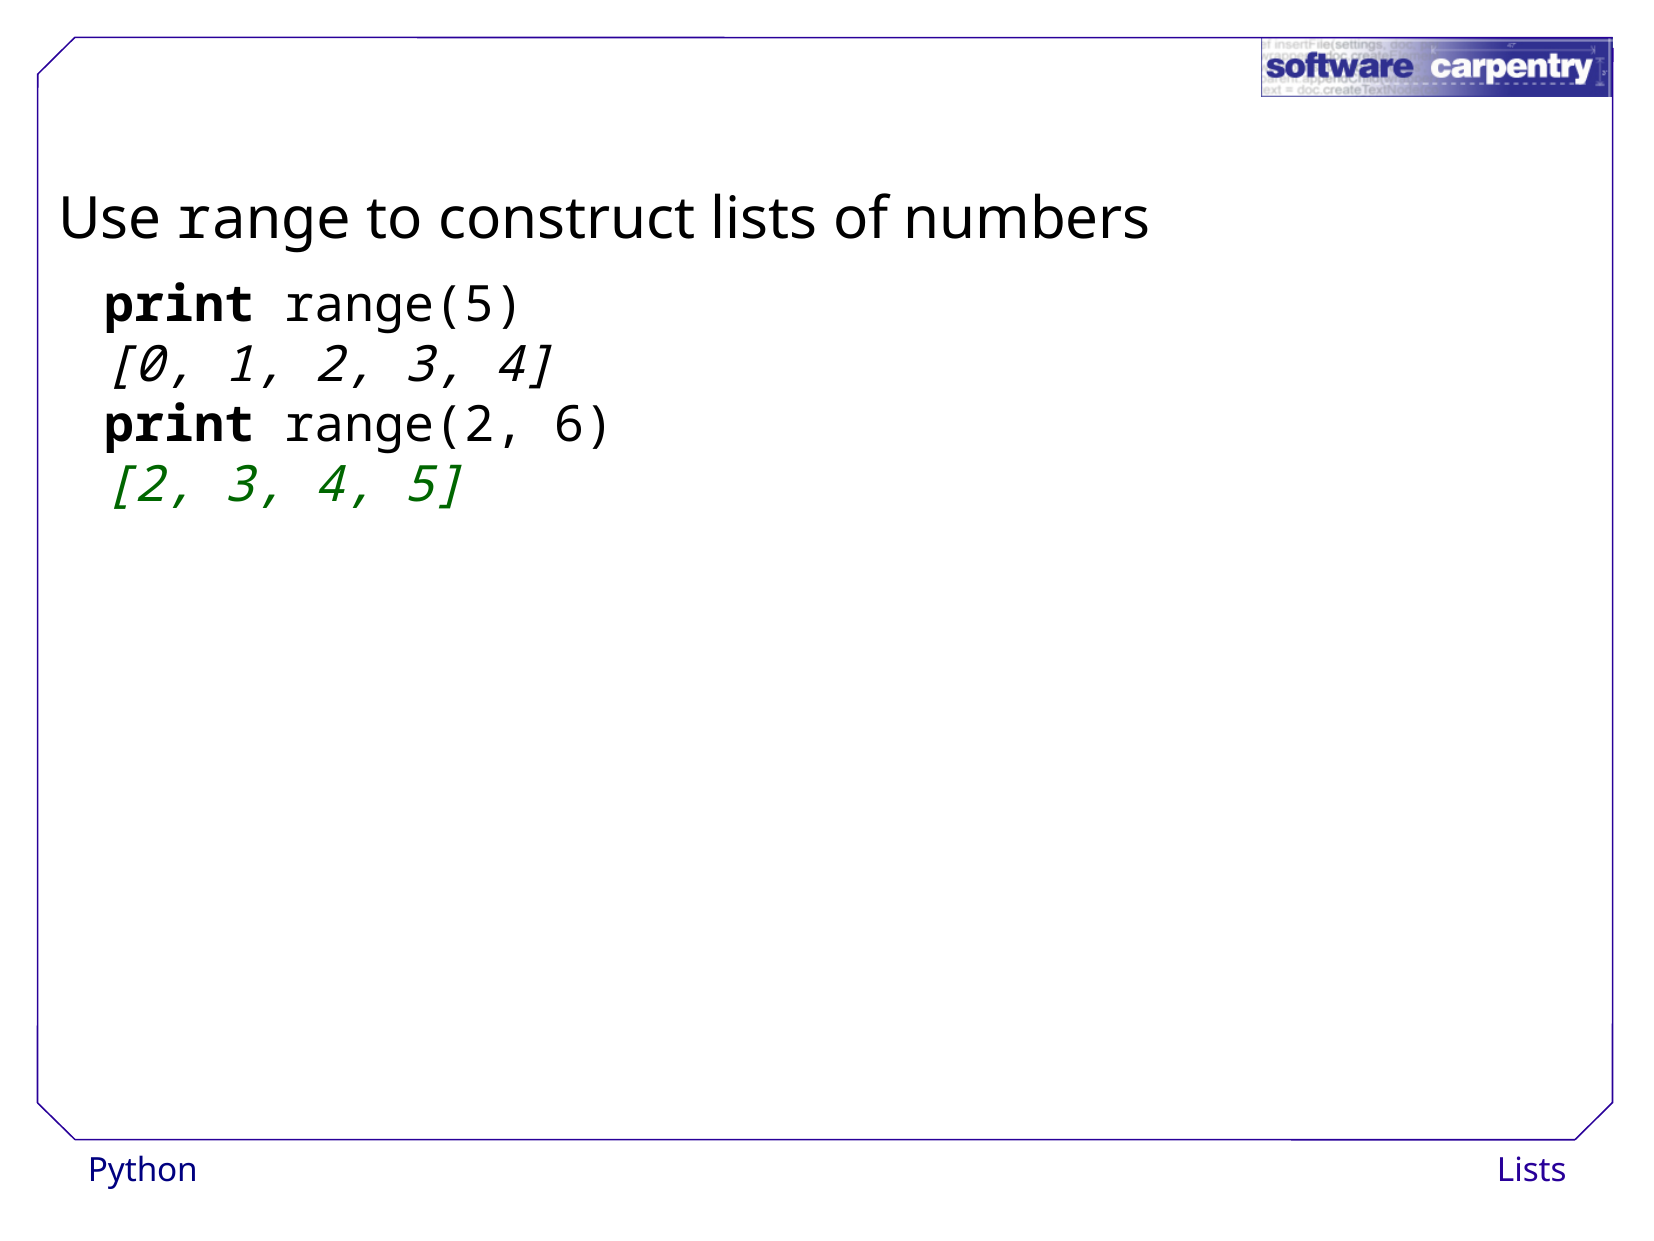

Use range to construct lists of numbers
print range(5)
[0, 1, 2, 3, 4]
print range(2, 6)
[2, 3, 4, 5]